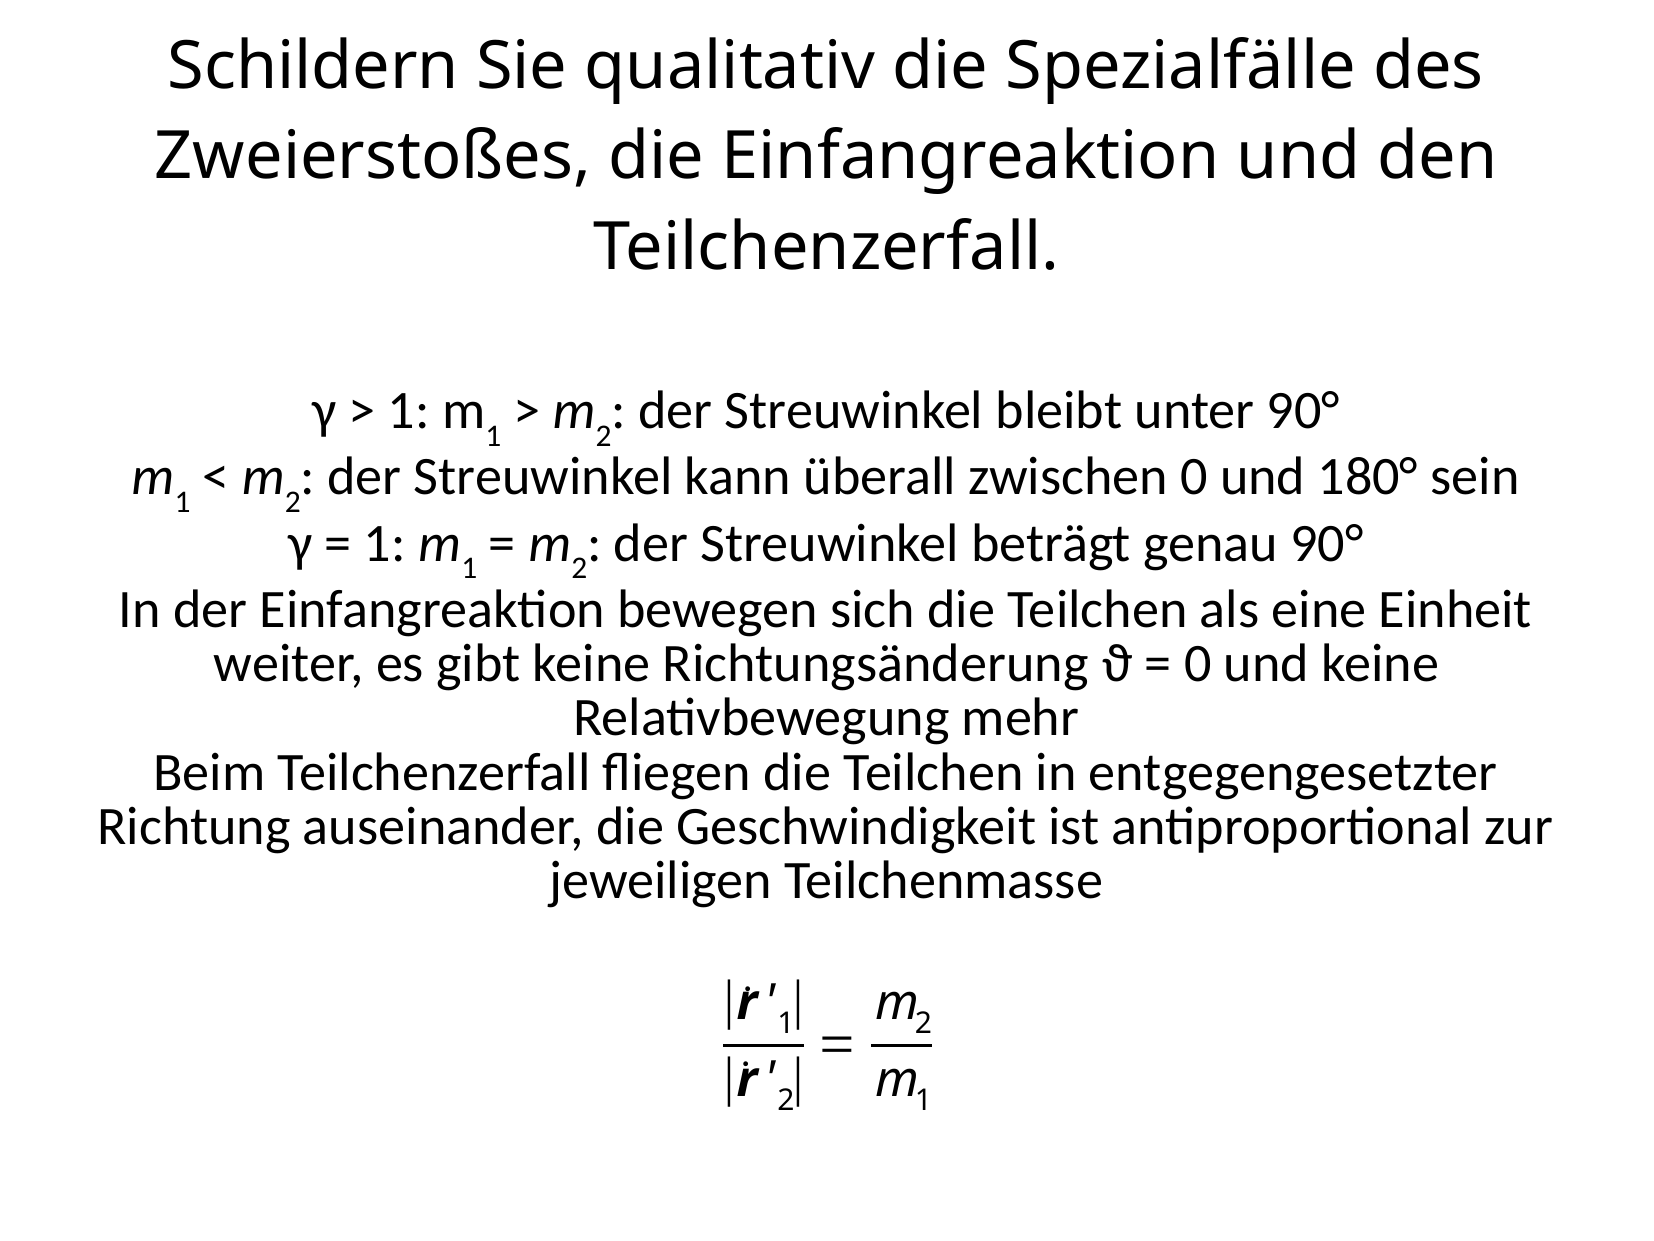

# Schildern Sie qualitativ die Spezialfälle des Zweierstoßes, die Einfangreaktion und den Teilchenzerfall.
γ > 1: m1 > m2: der Streuwinkel bleibt unter 90°
m1 < m2: der Streuwinkel kann überall zwischen 0 und 180° sein
γ = 1: m1 = m2: der Streuwinkel beträgt genau 90°
In der Einfangreaktion bewegen sich die Teilchen als eine Einheit weiter, es gibt keine Richtungsänderung ϑ = 0 und keine Relativbewegung mehr
Beim Teilchenzerfall fliegen die Teilchen in entgegengesetzter Richtung auseinander, die Geschwindigkeit ist antiproportional zur jeweiligen Teilchenmasse